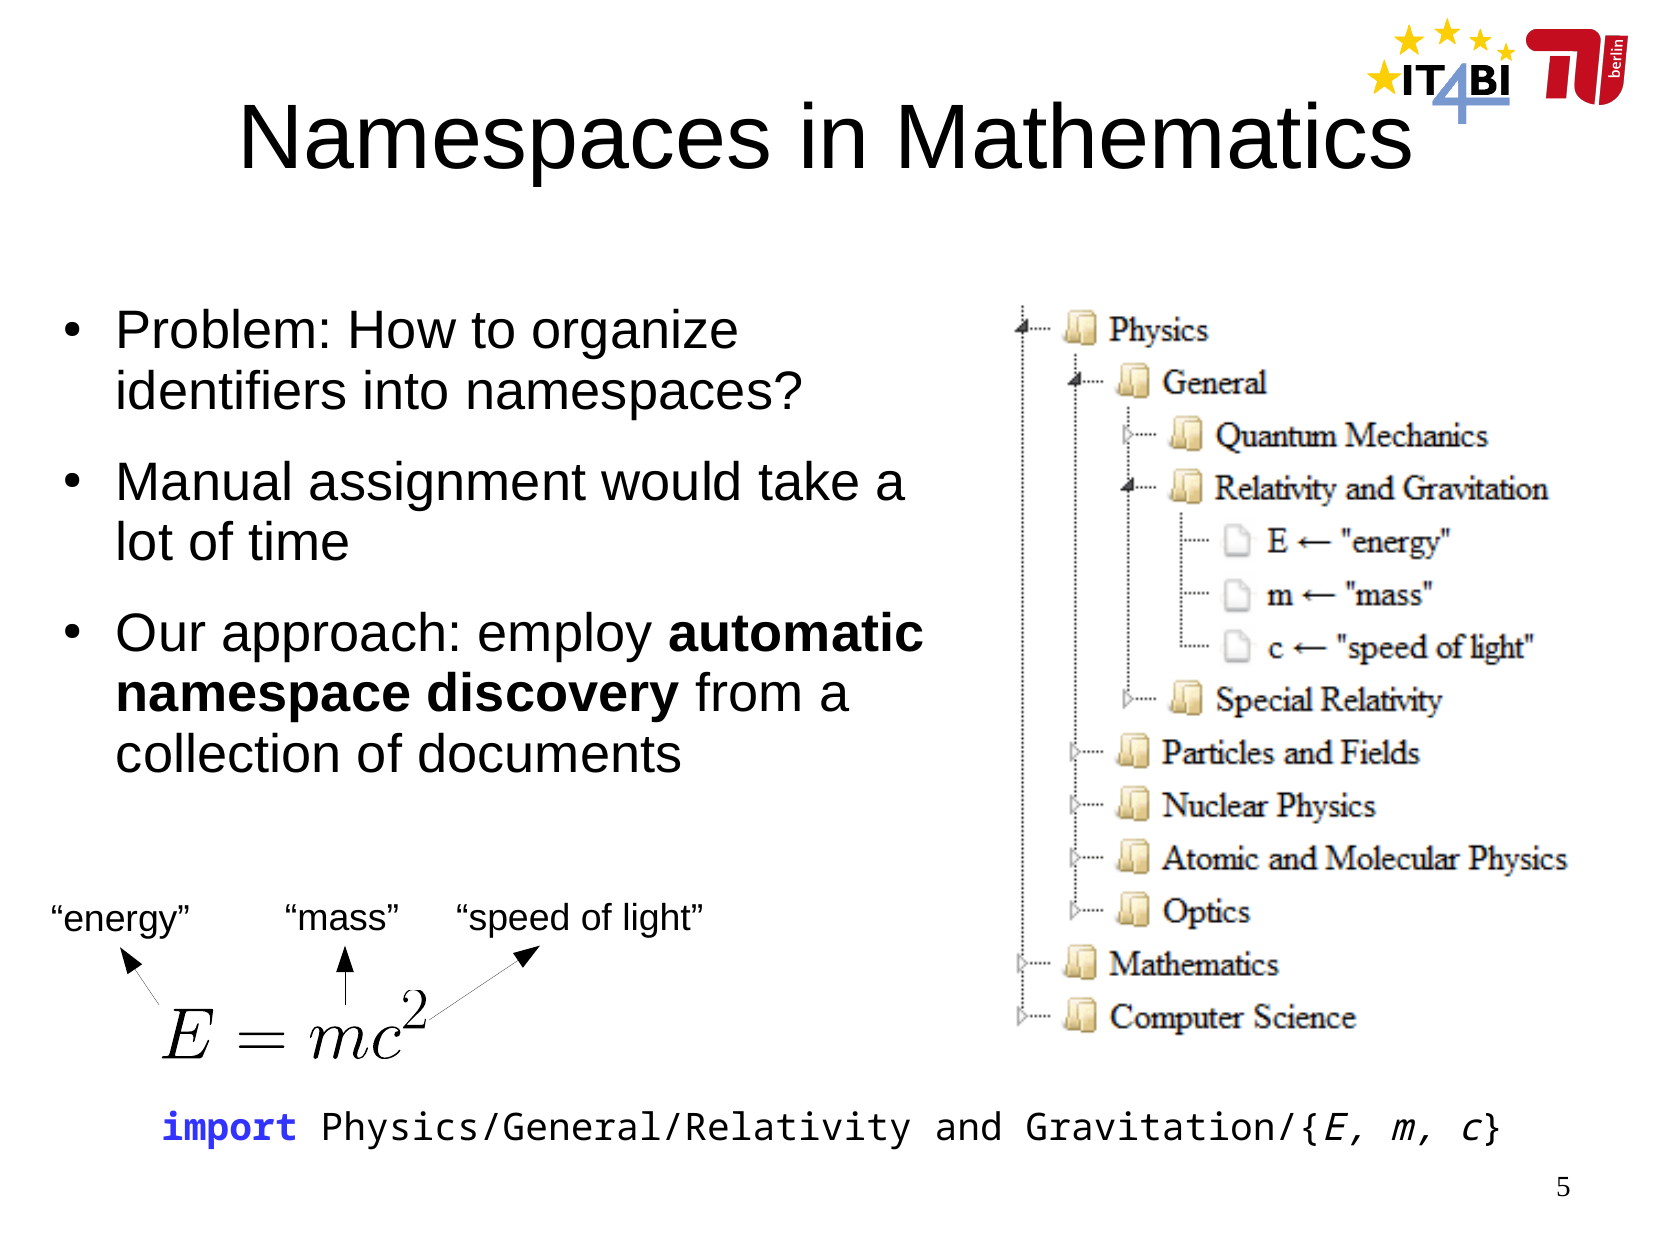

# Namespaces in Mathematics
Problem: How to organize identifiers into namespaces?
Manual assignment would take a lot of time
Our approach: employ automatic namespace discovery from a collection of documents
“mass”
“speed of light”
“energy”
import Physics/General/Relativity and Gravitation/{E, m, c}
5